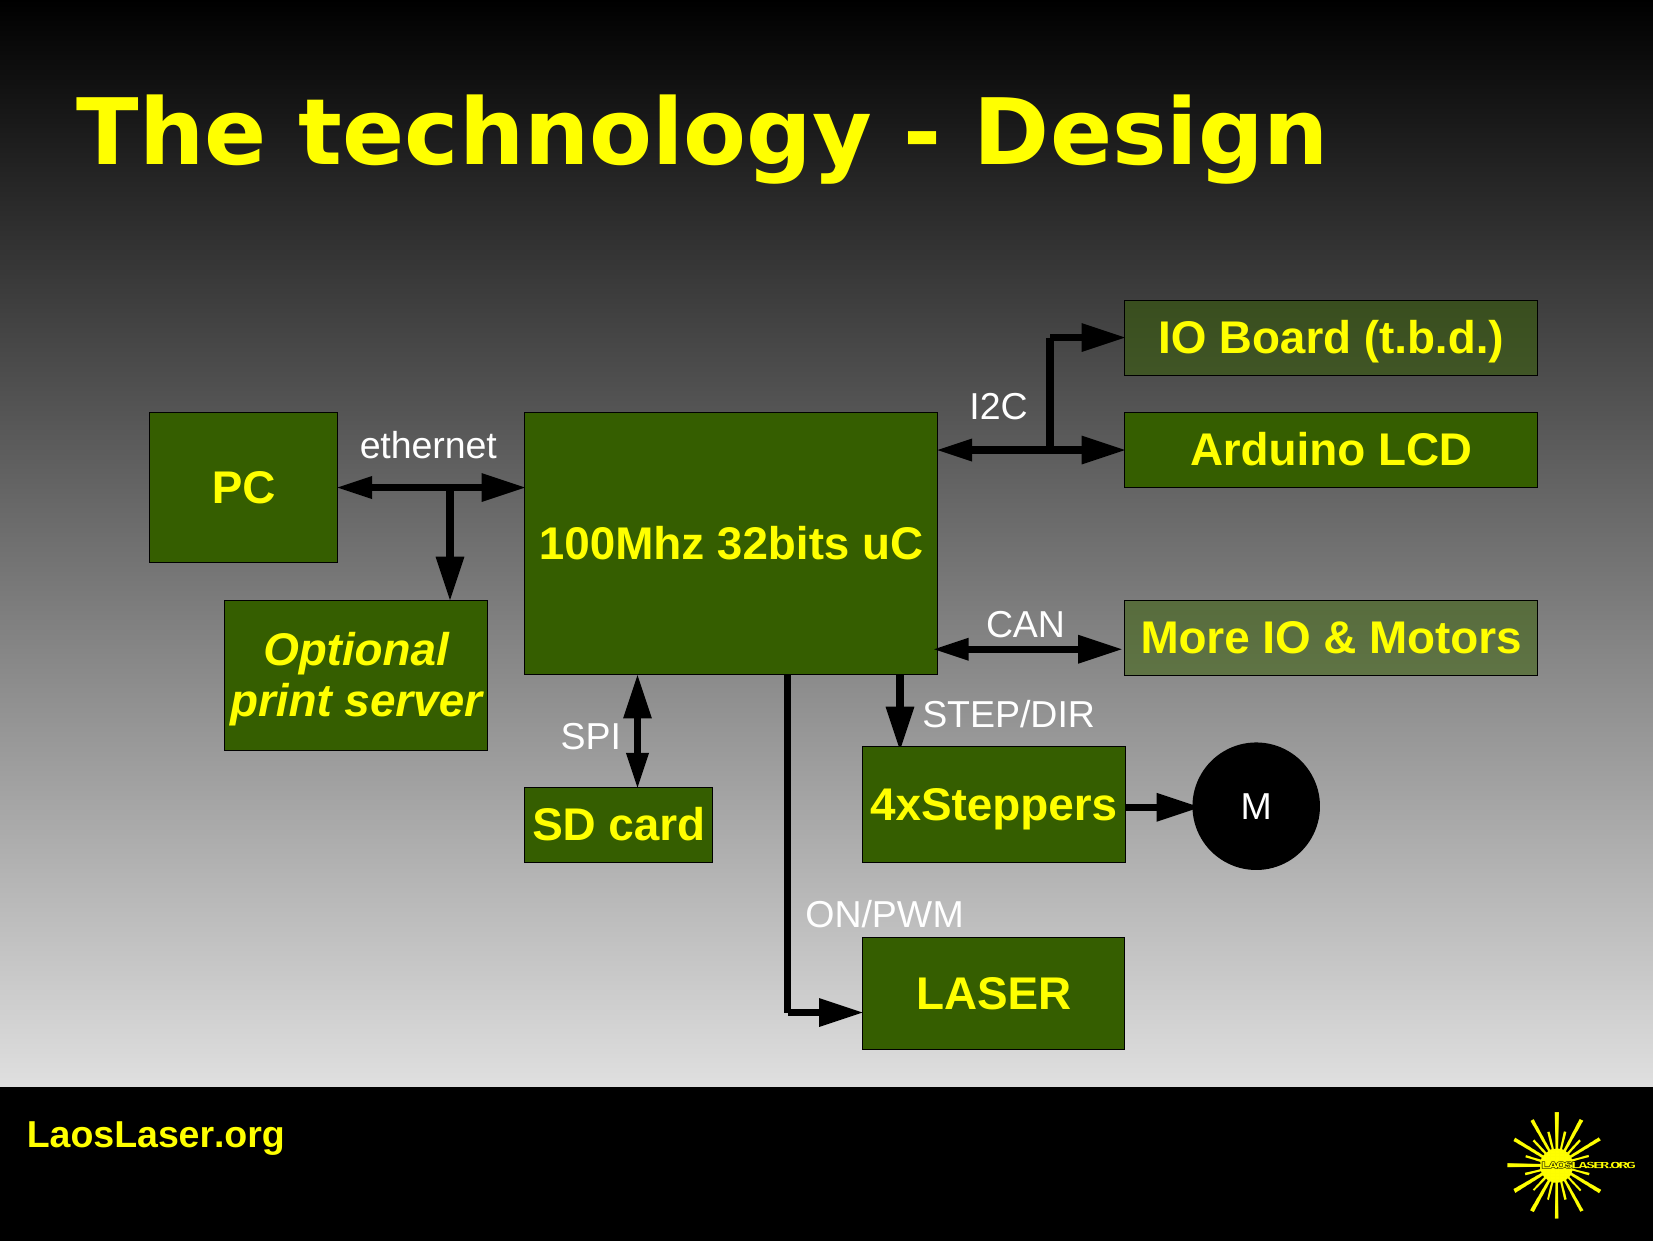

# The technology - Design
IO Board (t.b.d.)
I2C
ethernet
PC
100Mhz 32bits uC
Arduino LCD
CAN
Optional
print server
More IO & Motors
STEP/DIR
SPI
4xSteppers
M
SD card
ON/PWM
LASER